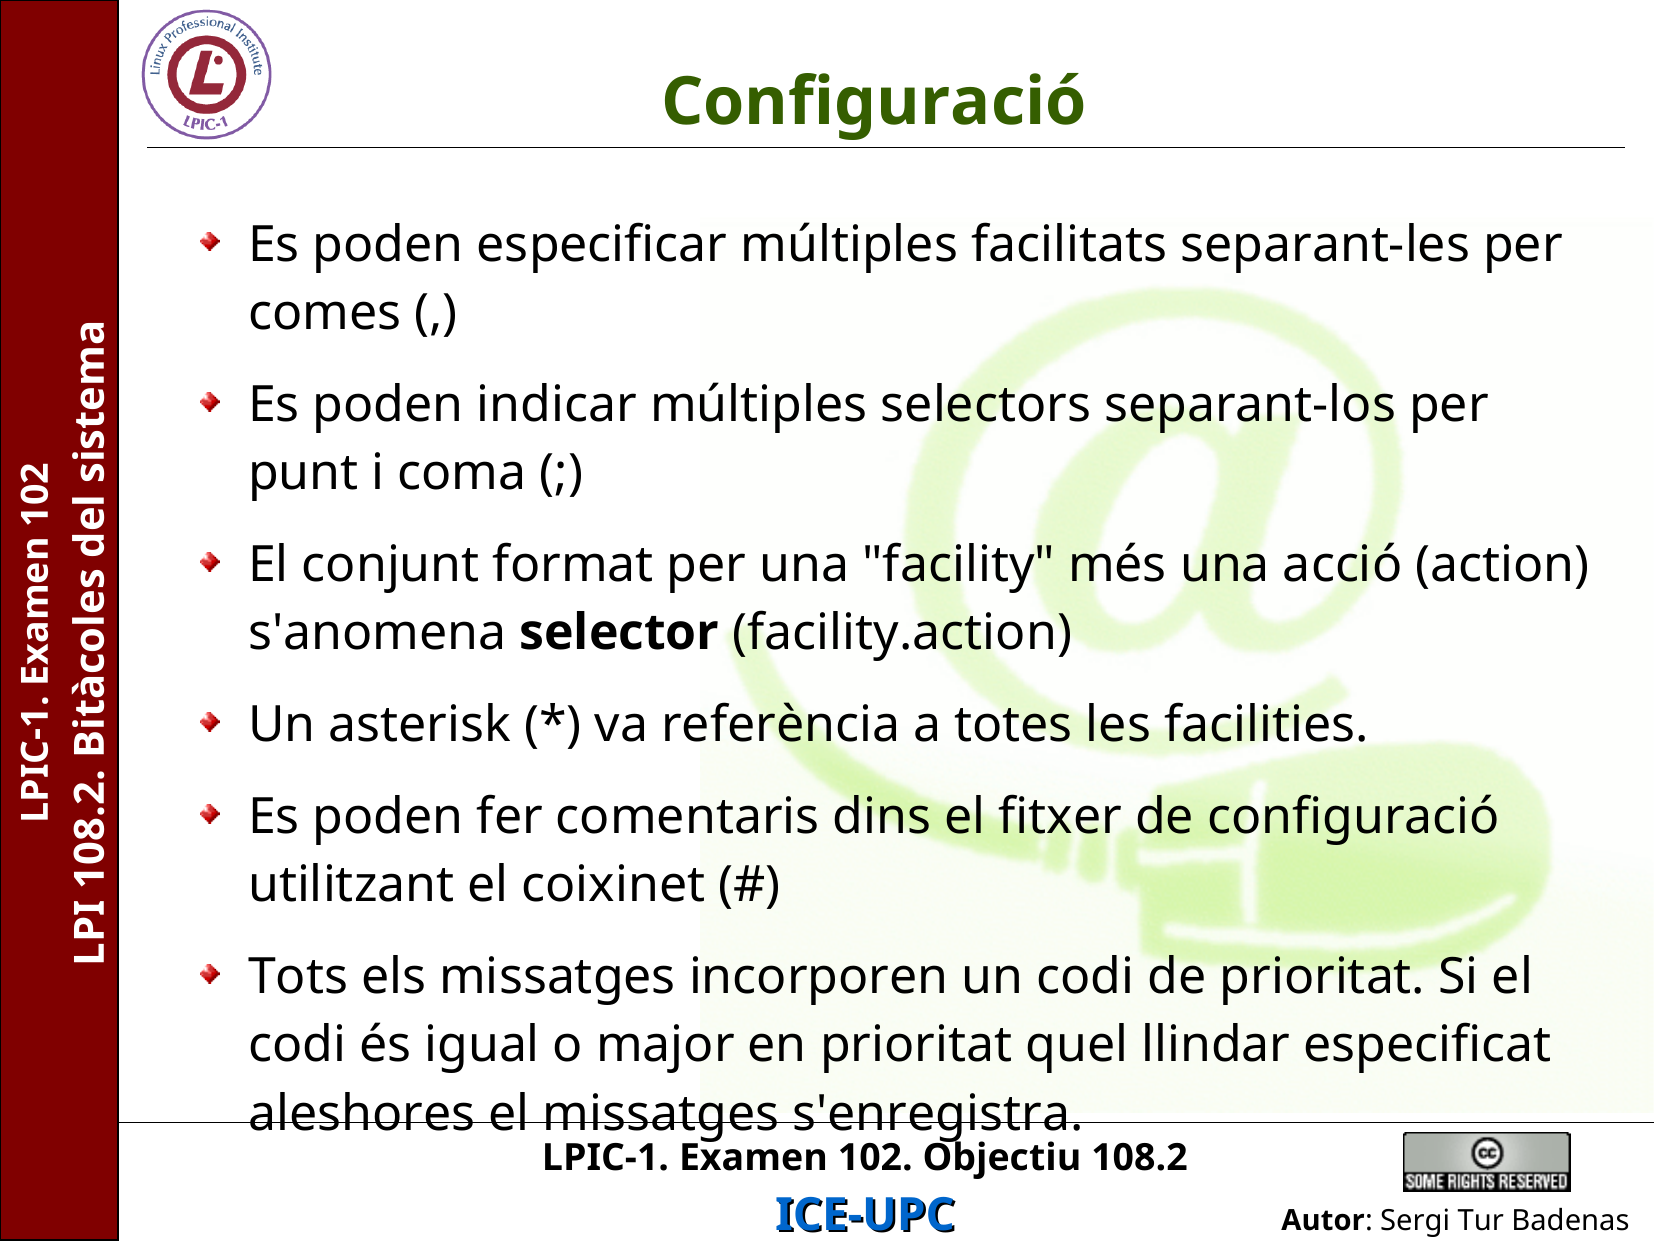

# Configuració
Es poden especificar múltiples facilitats separant-les per comes (,)
Es poden indicar múltiples selectors separant-los per punt i coma (;)
El conjunt format per una "facility" més una acció (action) s'anomena selector (facility.action)
Un asterisk (*) va referència a totes les facilities.
Es poden fer comentaris dins el fitxer de configuració utilitzant el coixinet (#)
Tots els missatges incorporen un codi de prioritat. Si el codi és igual o major en prioritat quel llindar especificat aleshores el missatges s'enregistra.